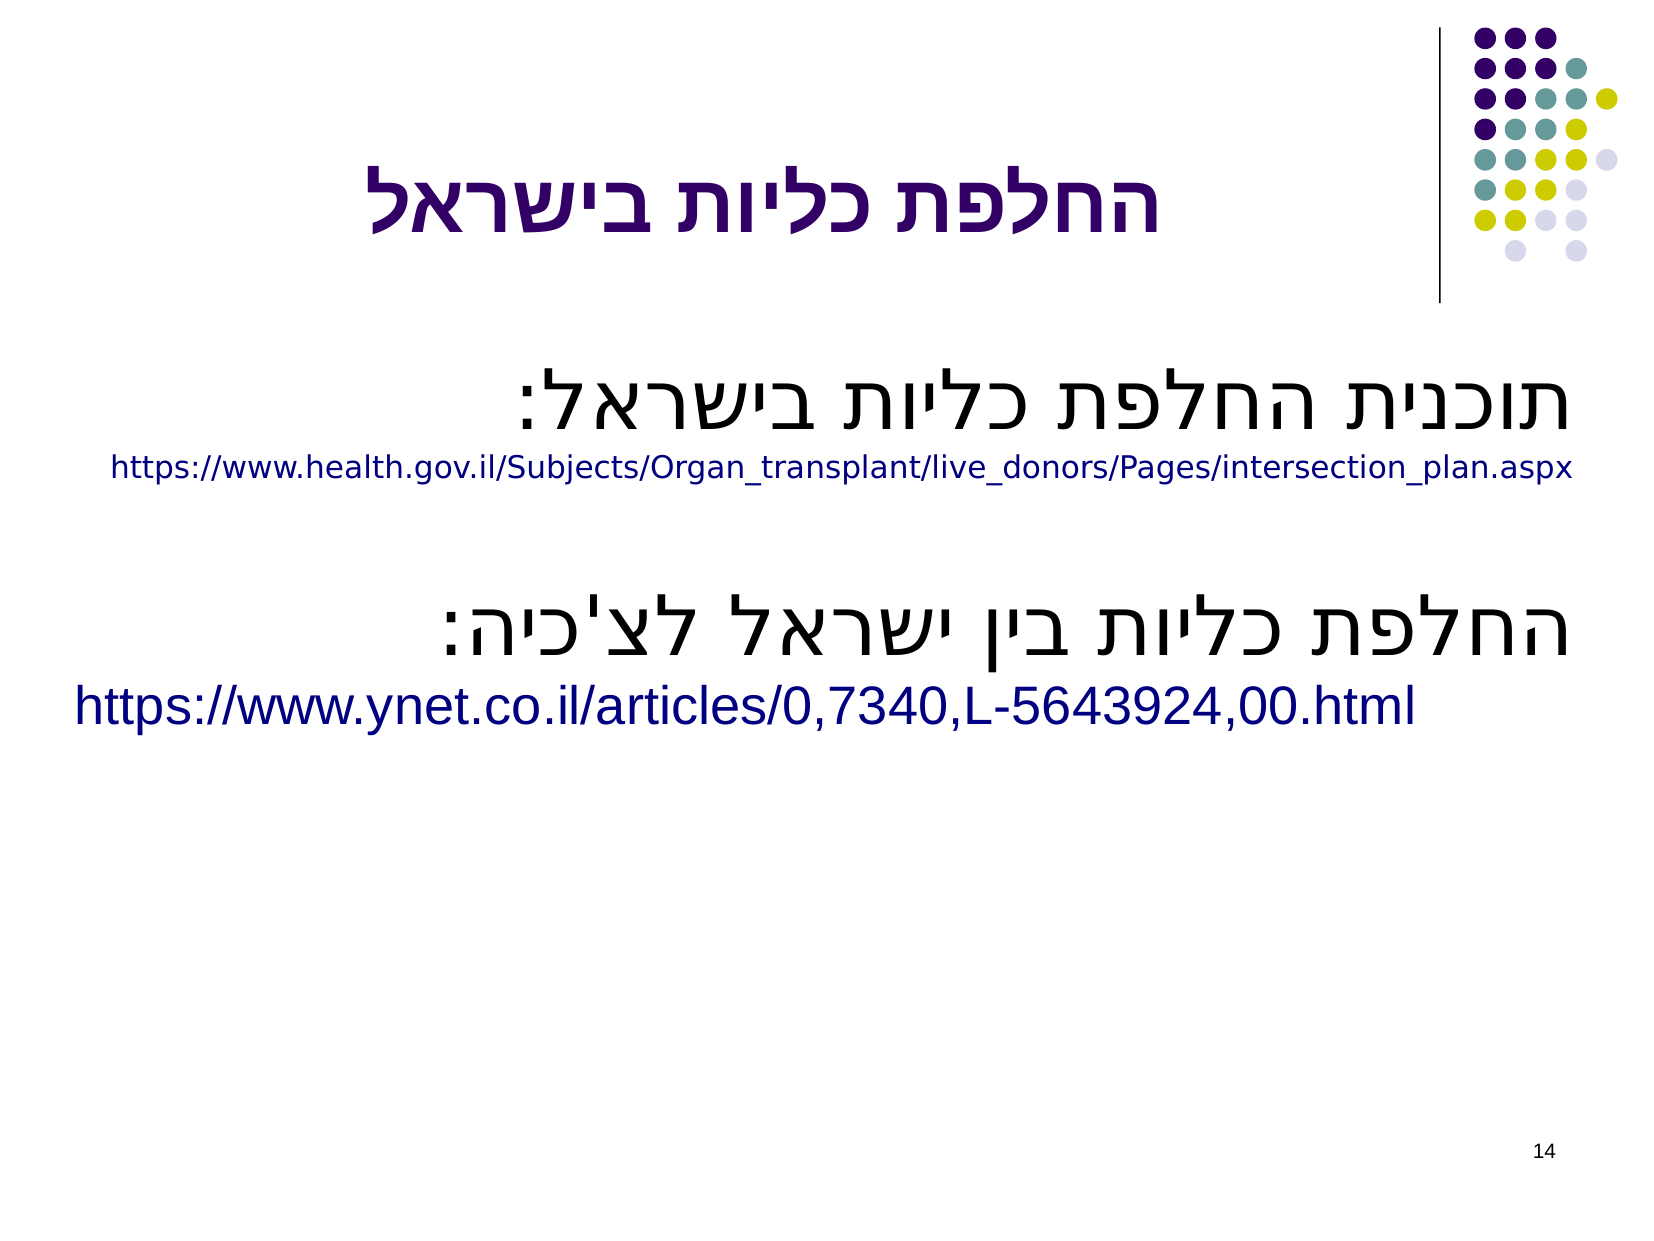

# החלפת כליות בישראל
תוכנית החלפת כליות בישראל:
https://www.health.gov.il/Subjects/Organ_transplant/live_donors/Pages/intersection_plan.aspx
החלפת כליות בין ישראל לצ'כיה:
https://www.ynet.co.il/articles/0,7340,L-5643924,00.html